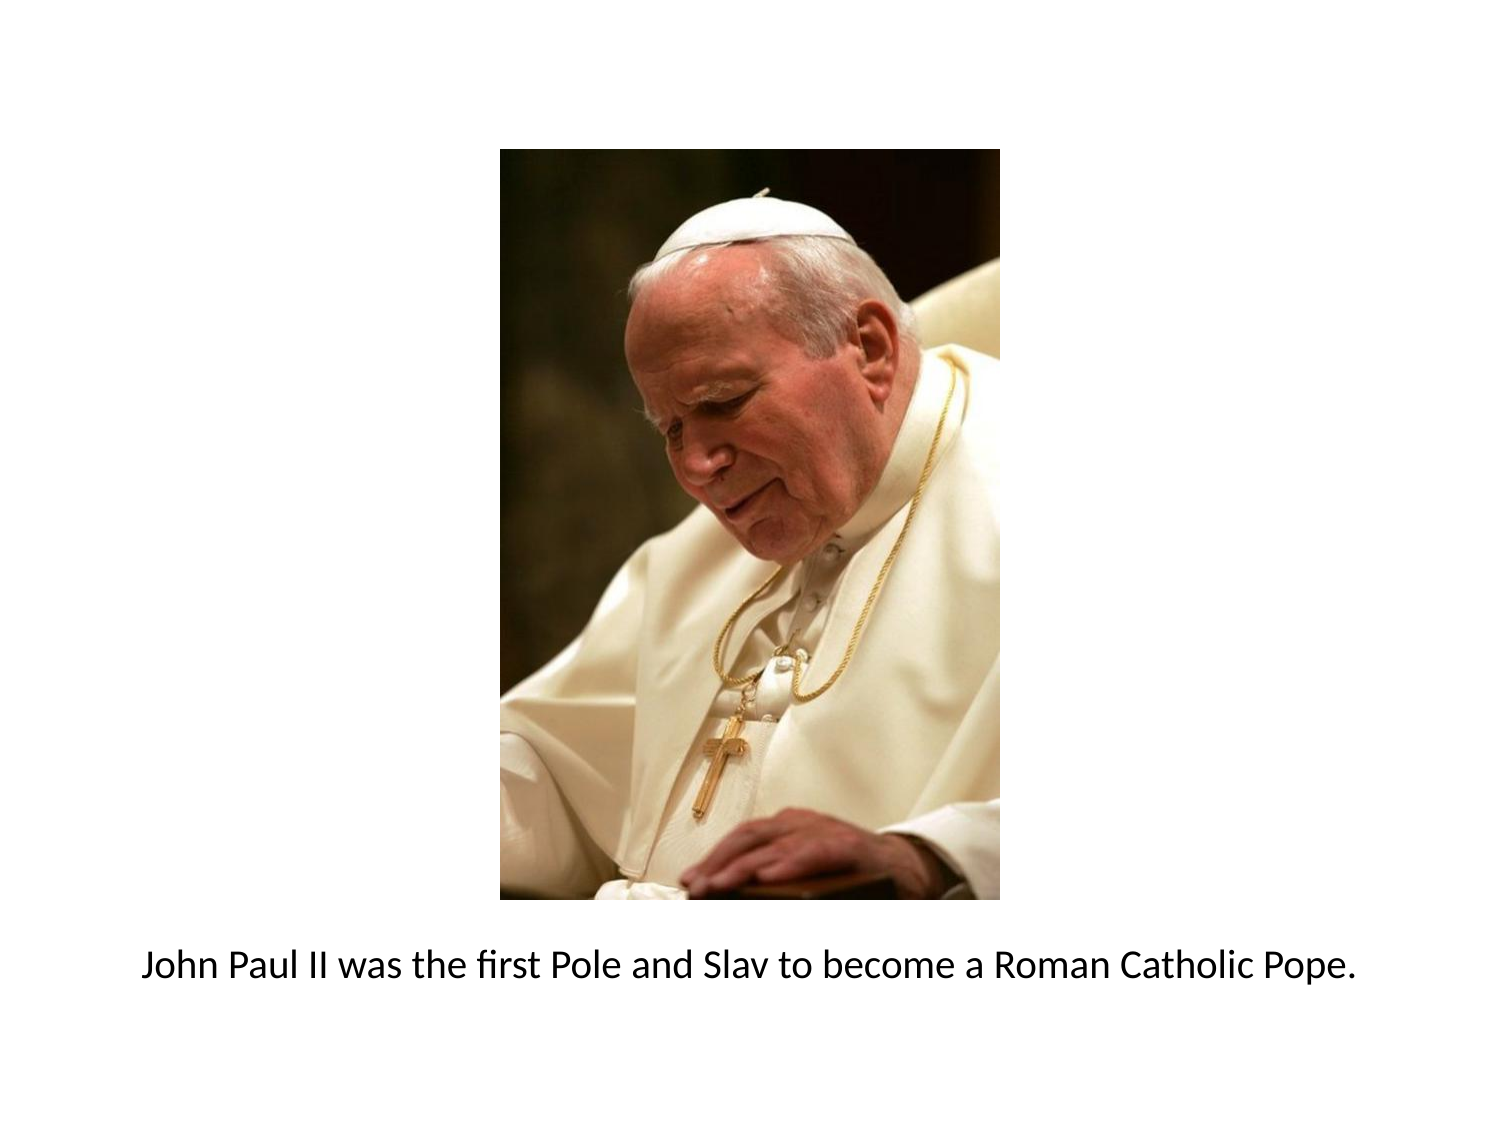

John Paul II was the first Pole and Slav to become a Roman Catholic Pope.